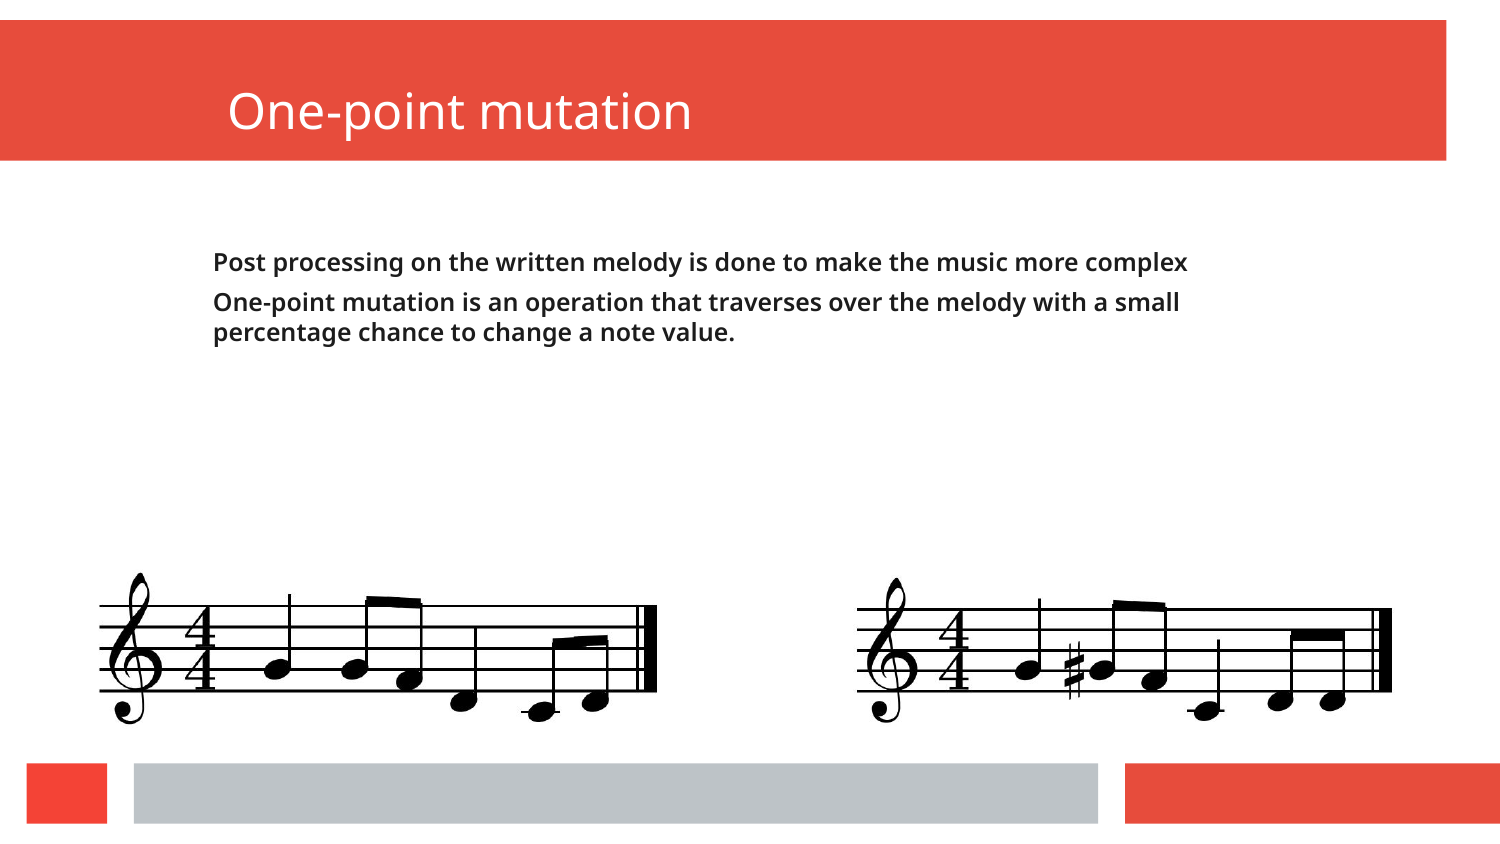

# One-point mutation
Post processing on the written melody is done to make the music more complex
One-point mutation is an operation that traverses over the melody with a small percentage chance to change a note value.
Before
After